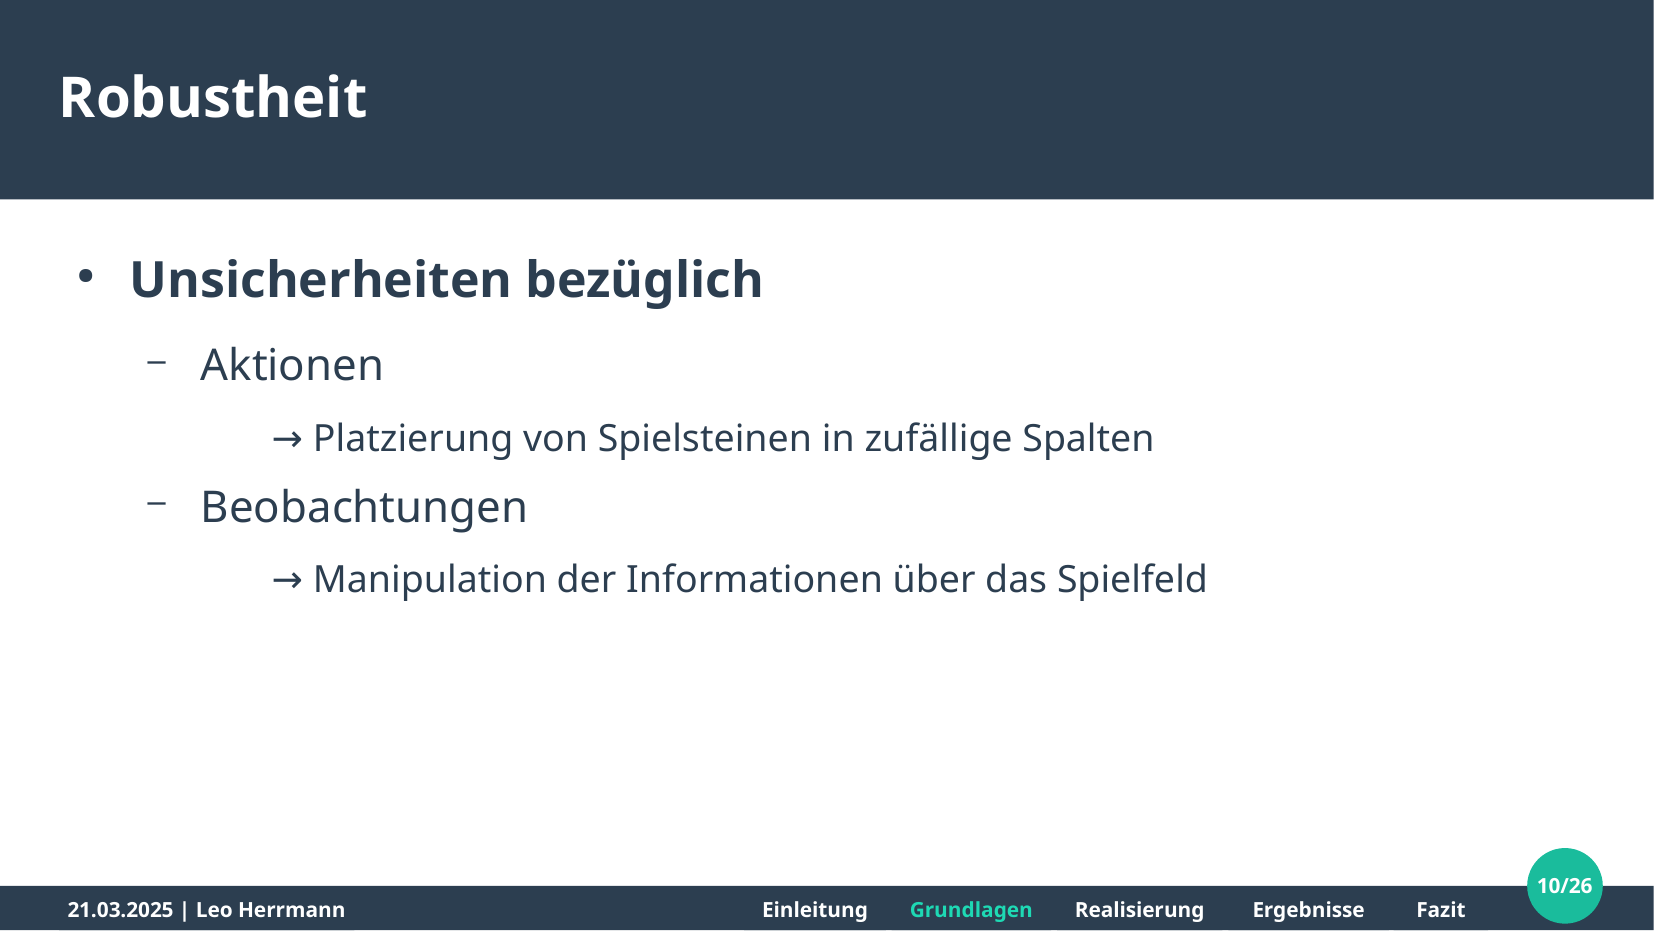

# Robustheit
Unsicherheiten bezüglich
Aktionen
→ Platzierung von Spielsteinen in zufällige Spalten
Beobachtungen
→ Manipulation der Informationen über das Spielfeld
Einleitung
Grundlagen
Realisierung
Ergebnisse
Fazit